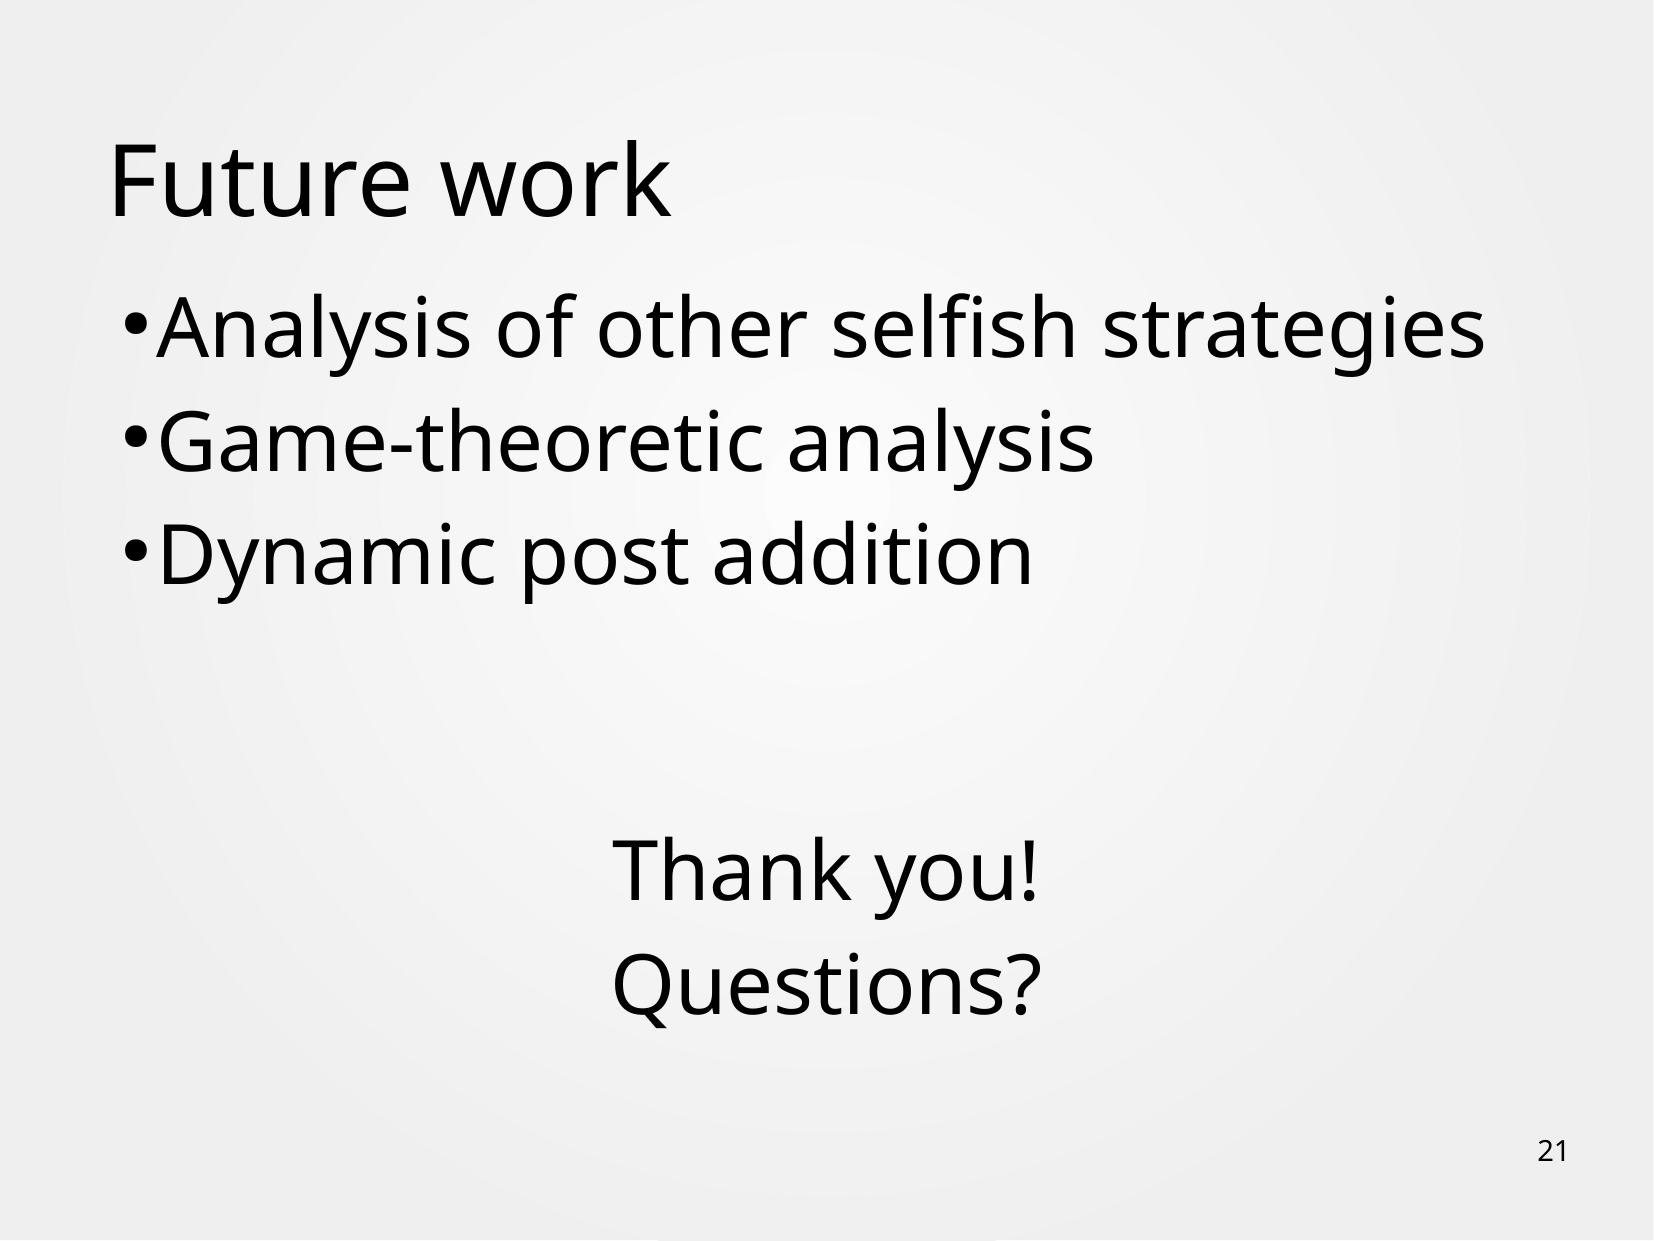

# Future work
Analysis of other selfish strategies
Game-theoretic analysis
Dynamic post addition
Thank you!
Questions?
21